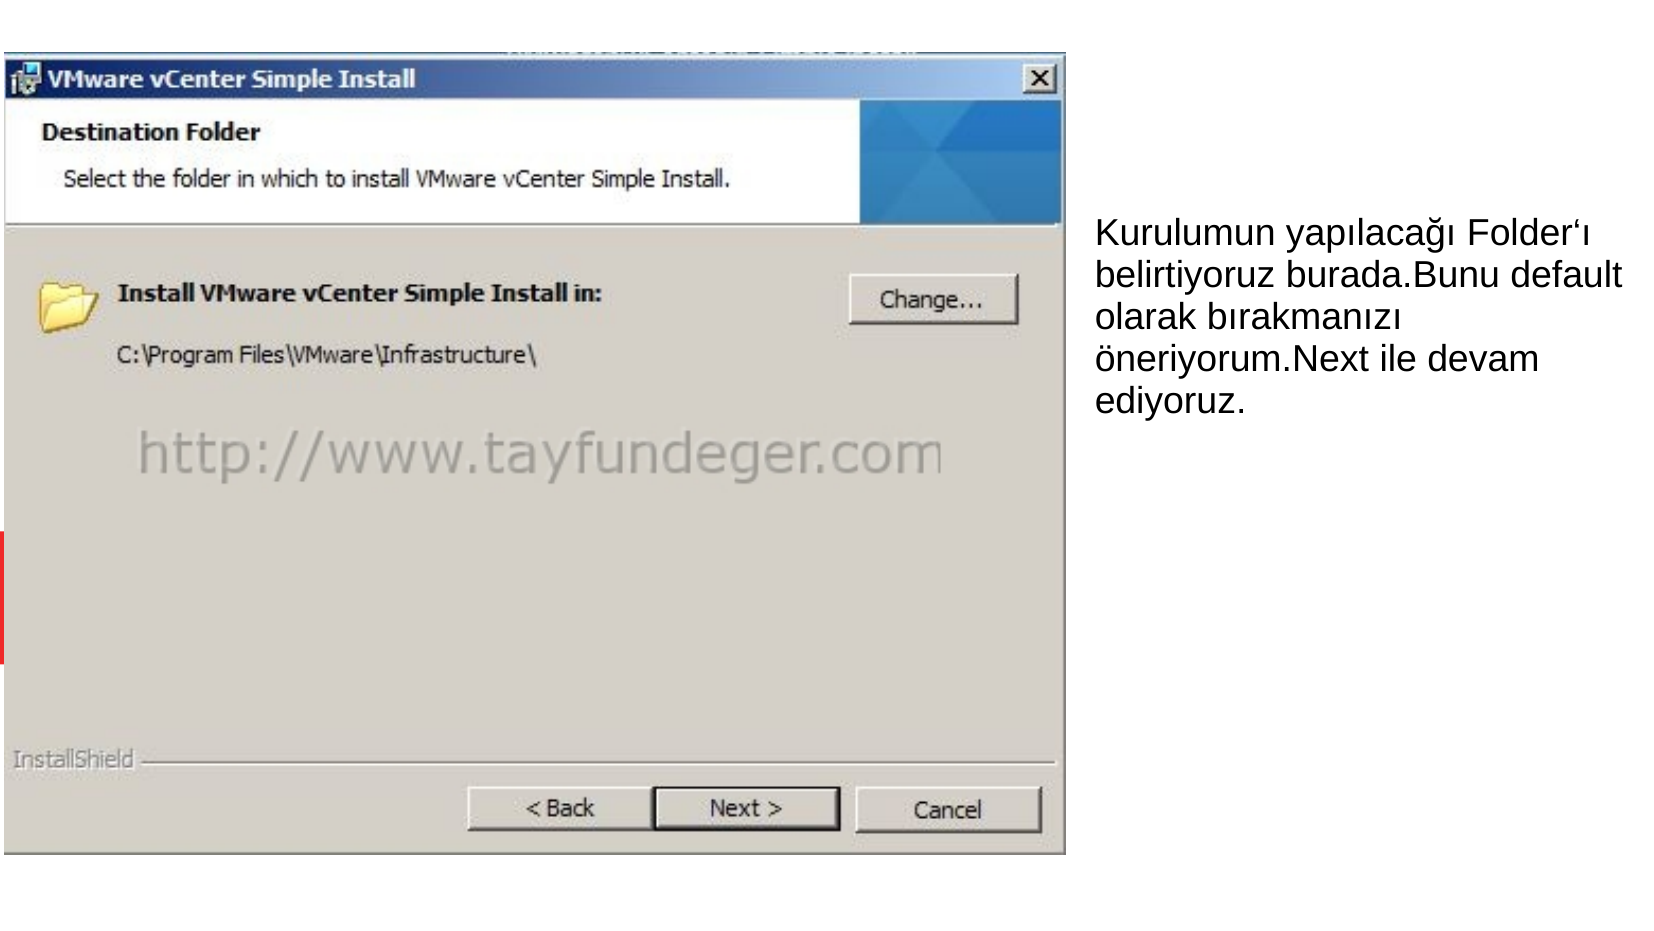

Kurulumun yapılacağı Folder‘ı belirtiyoruz burada.Bunu default olarak bırakmanızı öneriyorum.Next ile devam ediyoruz.